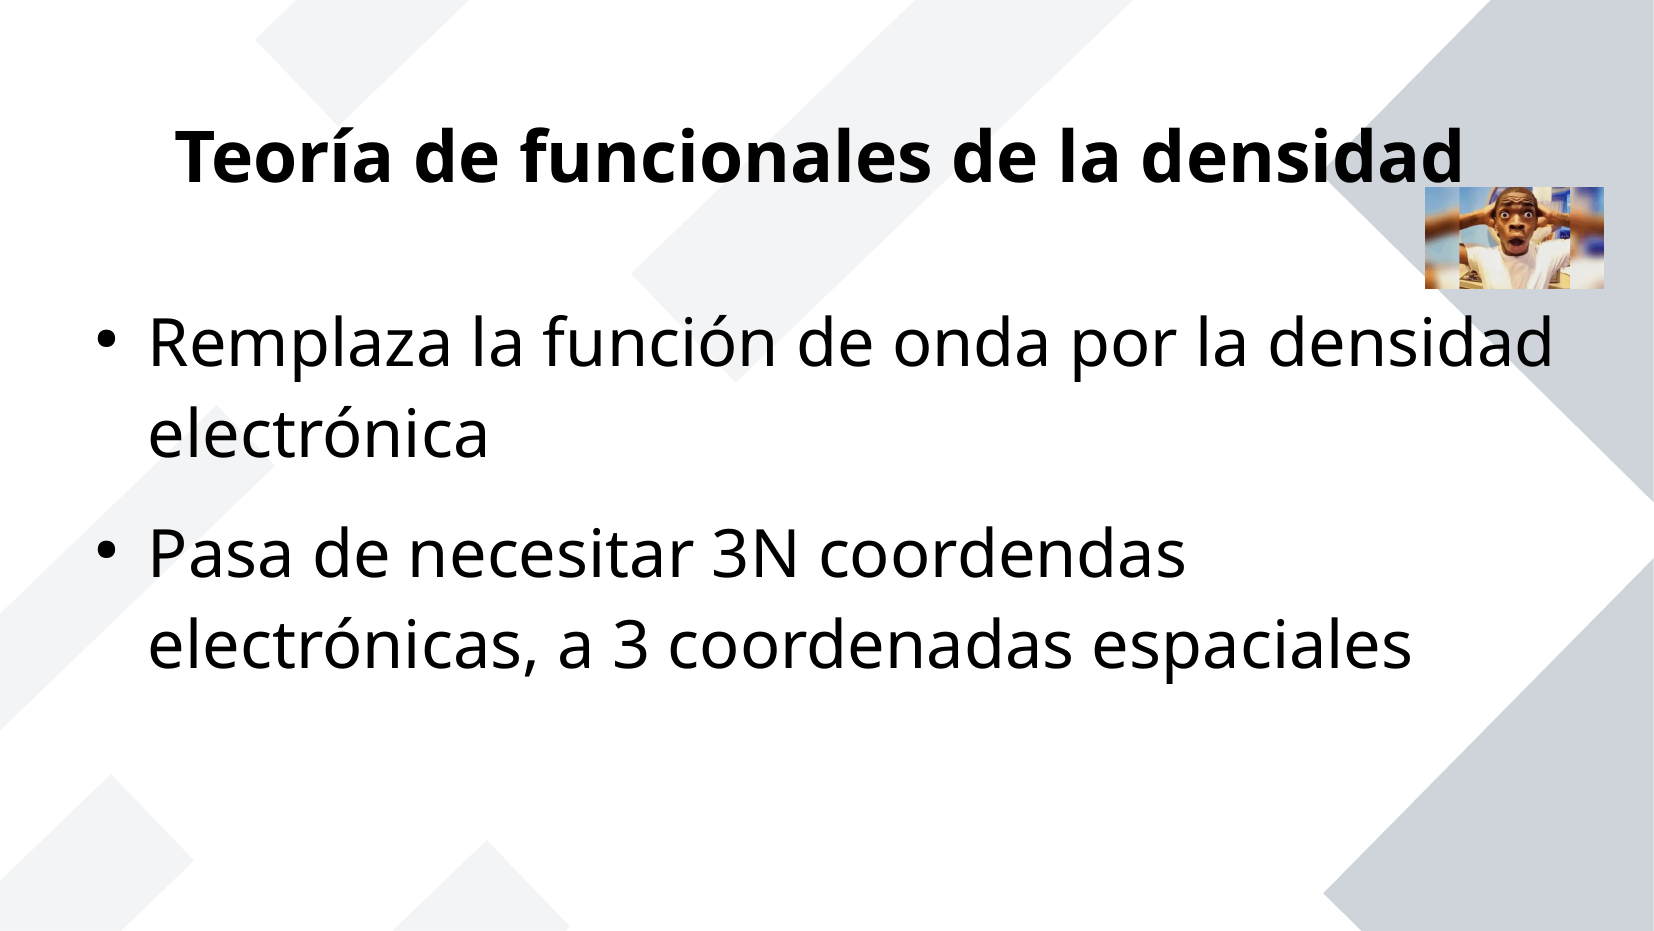

# Teoría de funcionales de la densidad
Remplaza la función de onda por la densidad electrónica
Pasa de necesitar 3N coordendas electrónicas, a 3 coordenadas espaciales